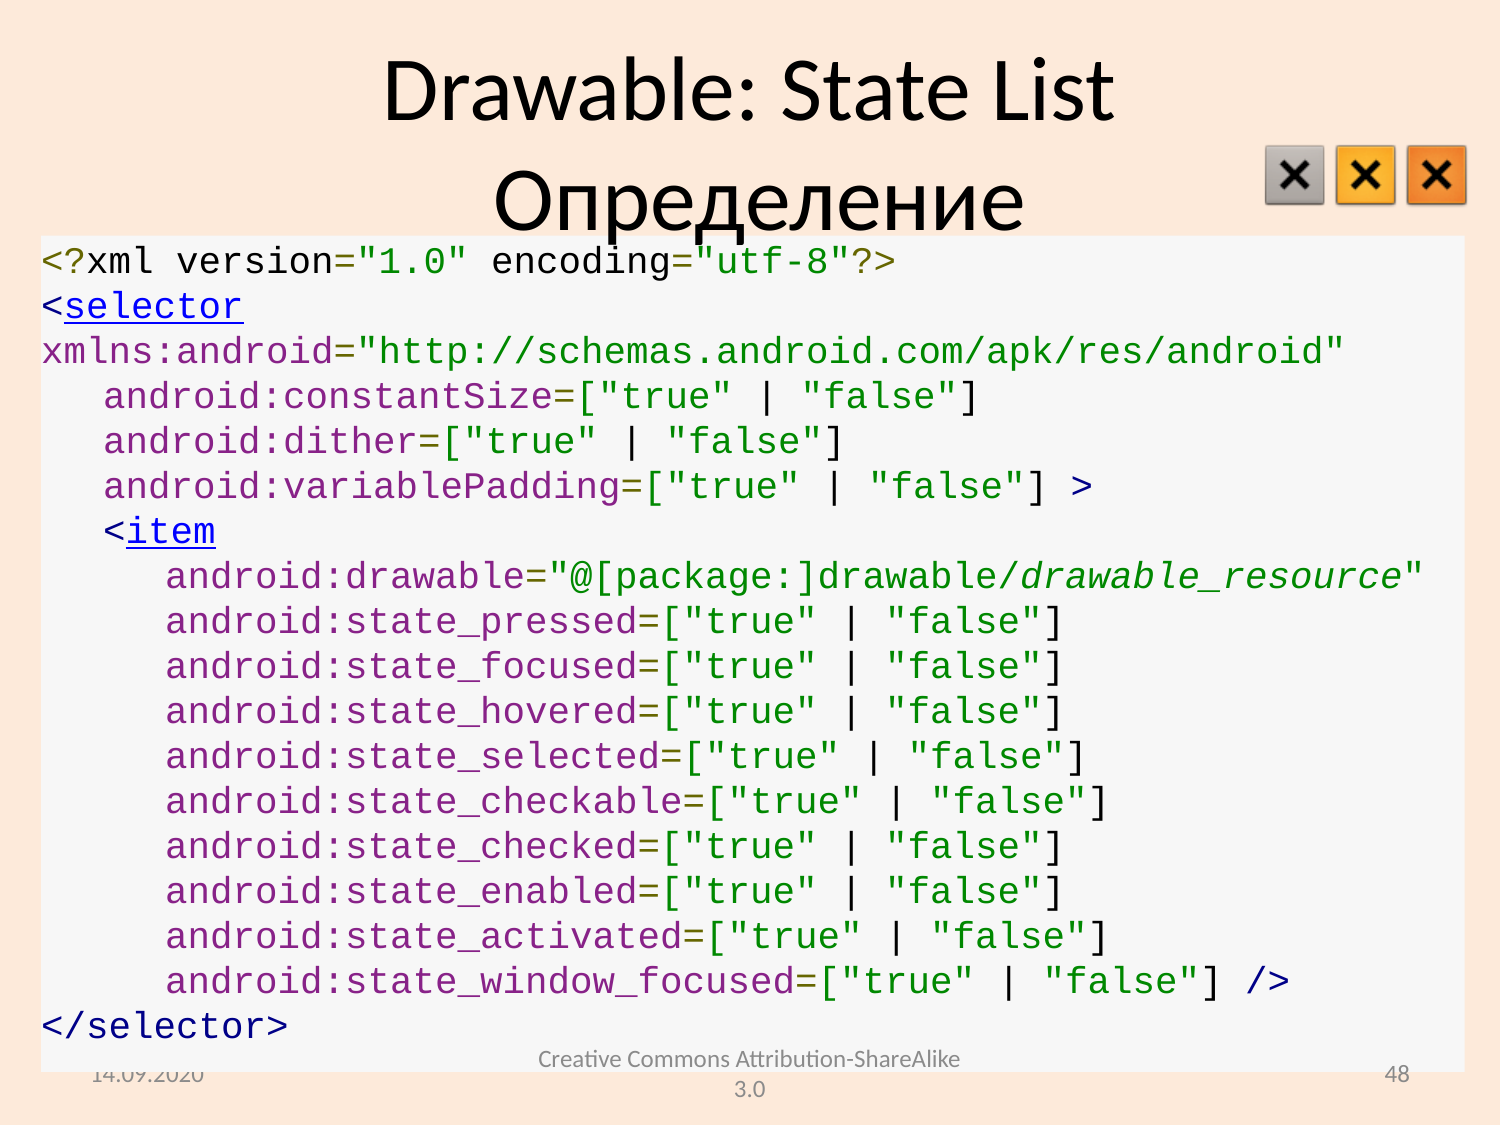

# Drawable: State List Определение
<?xml version="1.0" encoding="utf-8"?>
<selector xmlns:android="http://schemas.android.com/apk/res/android"
    android:constantSize=["true" | "false"]
    android:dither=["true" | "false"]
    android:variablePadding=["true" | "false"] >
    <item
        android:drawable="@[package:]drawable/drawable_resource"
        android:state_pressed=["true" | "false"]
        android:state_focused=["true" | "false"]
        android:state_hovered=["true" | "false"]
        android:state_selected=["true" | "false"]
        android:state_checkable=["true" | "false"]
        android:state_checked=["true" | "false"]
        android:state_enabled=["true" | "false"]
        android:state_activated=["true" | "false"]
        android:state_window_focused=["true" | "false"] />
</selector>
14.09.2020
Creative Commons Attribution-ShareAlike 3.0